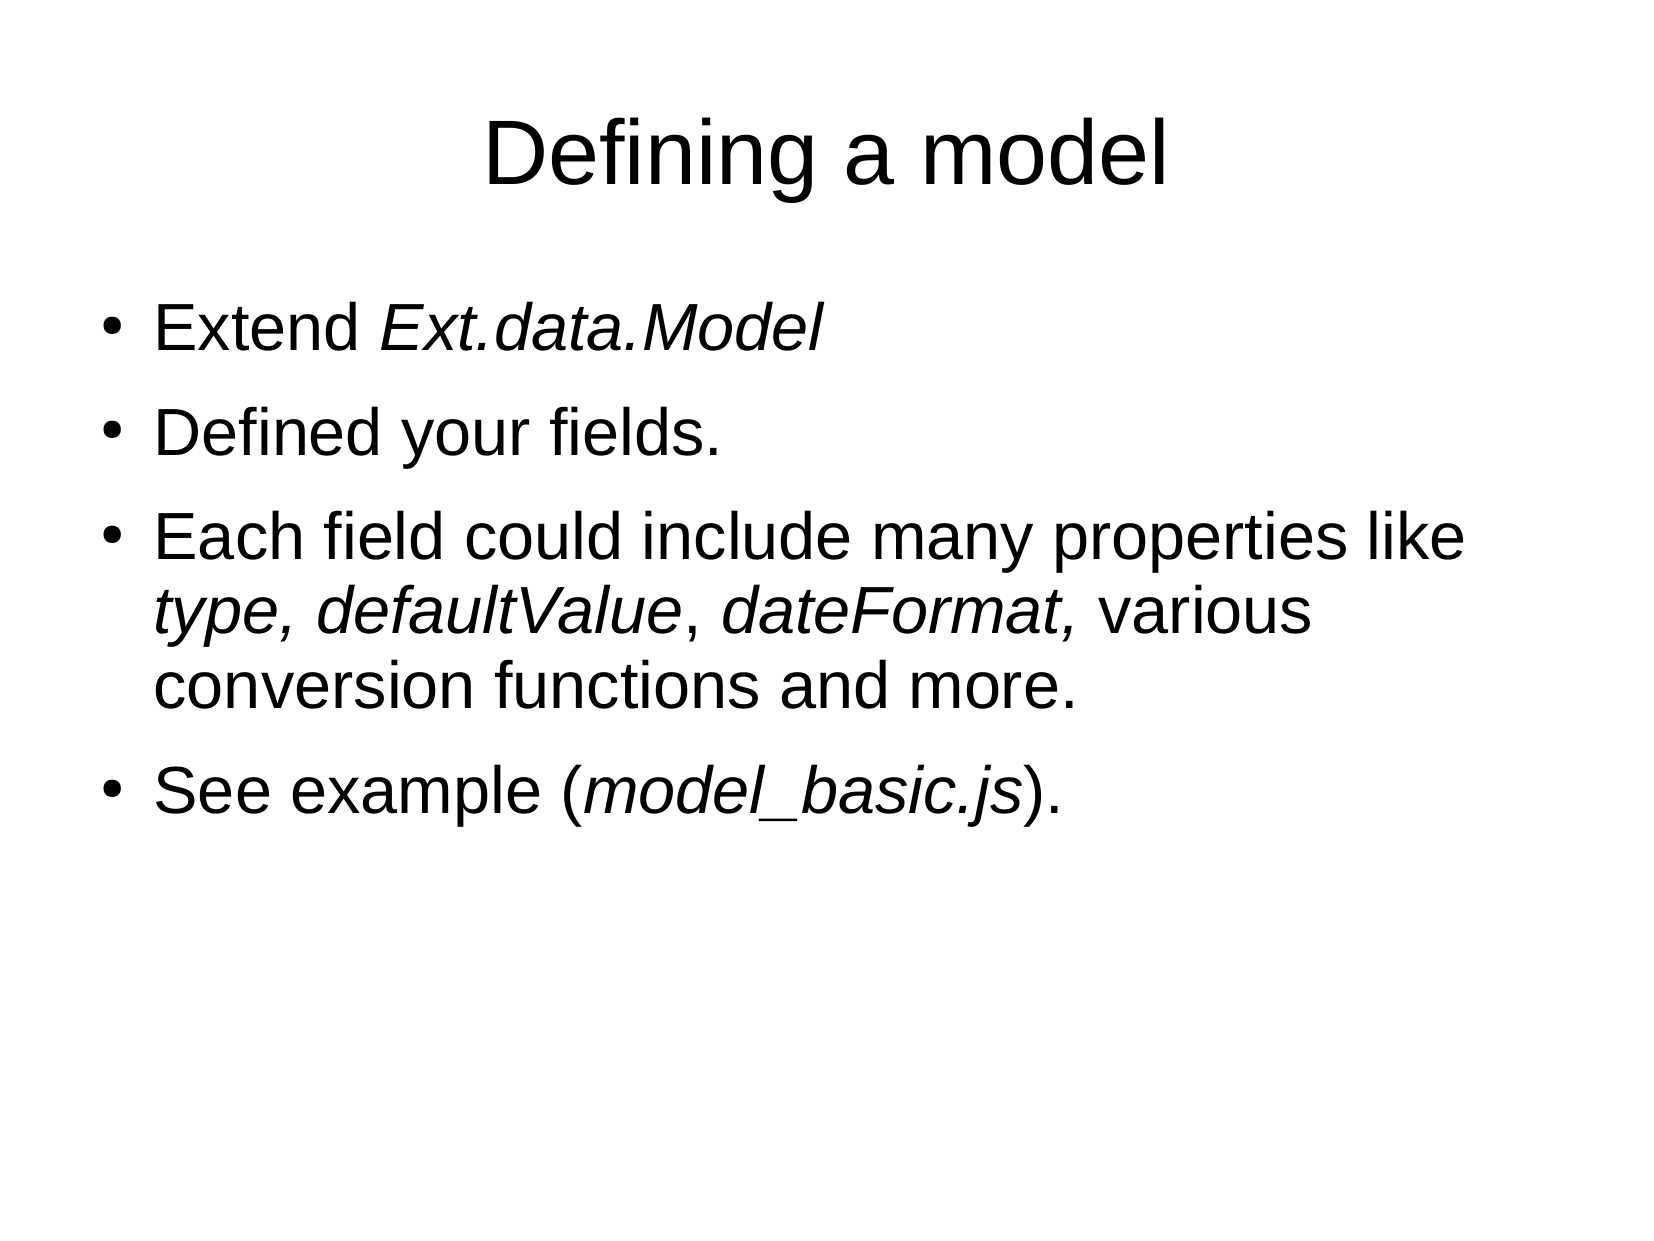

# Defining a model
Extend Ext.data.Model
Defined your fields.
Each field could include many properties like type, defaultValue, dateFormat, various conversion functions and more.
See example (model_basic.js).